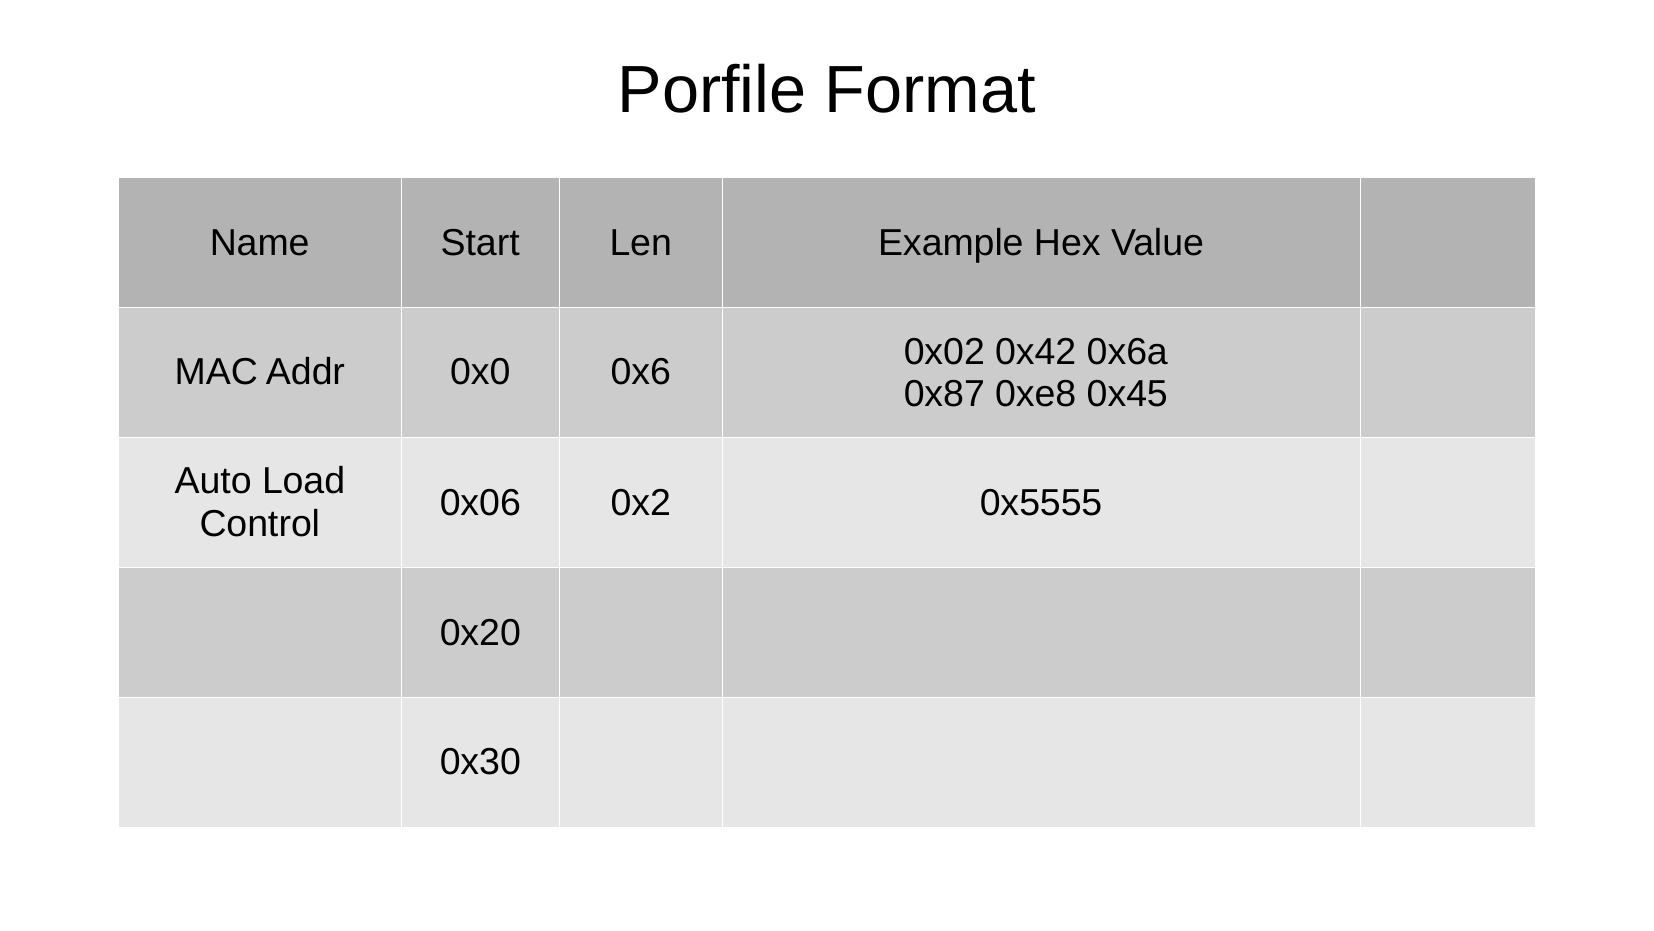

Porfile Format
| Name | Start | Len | Example Hex Value | |
| --- | --- | --- | --- | --- |
| MAC Addr | 0x0 | 0x6 | 0x02 0x42 0x6a 0x87 0xe8 0x45 | |
| Auto Load Control | 0x06 | 0x2 | 0x5555 | |
| | 0x20 | | | |
| | 0x30 | | | |